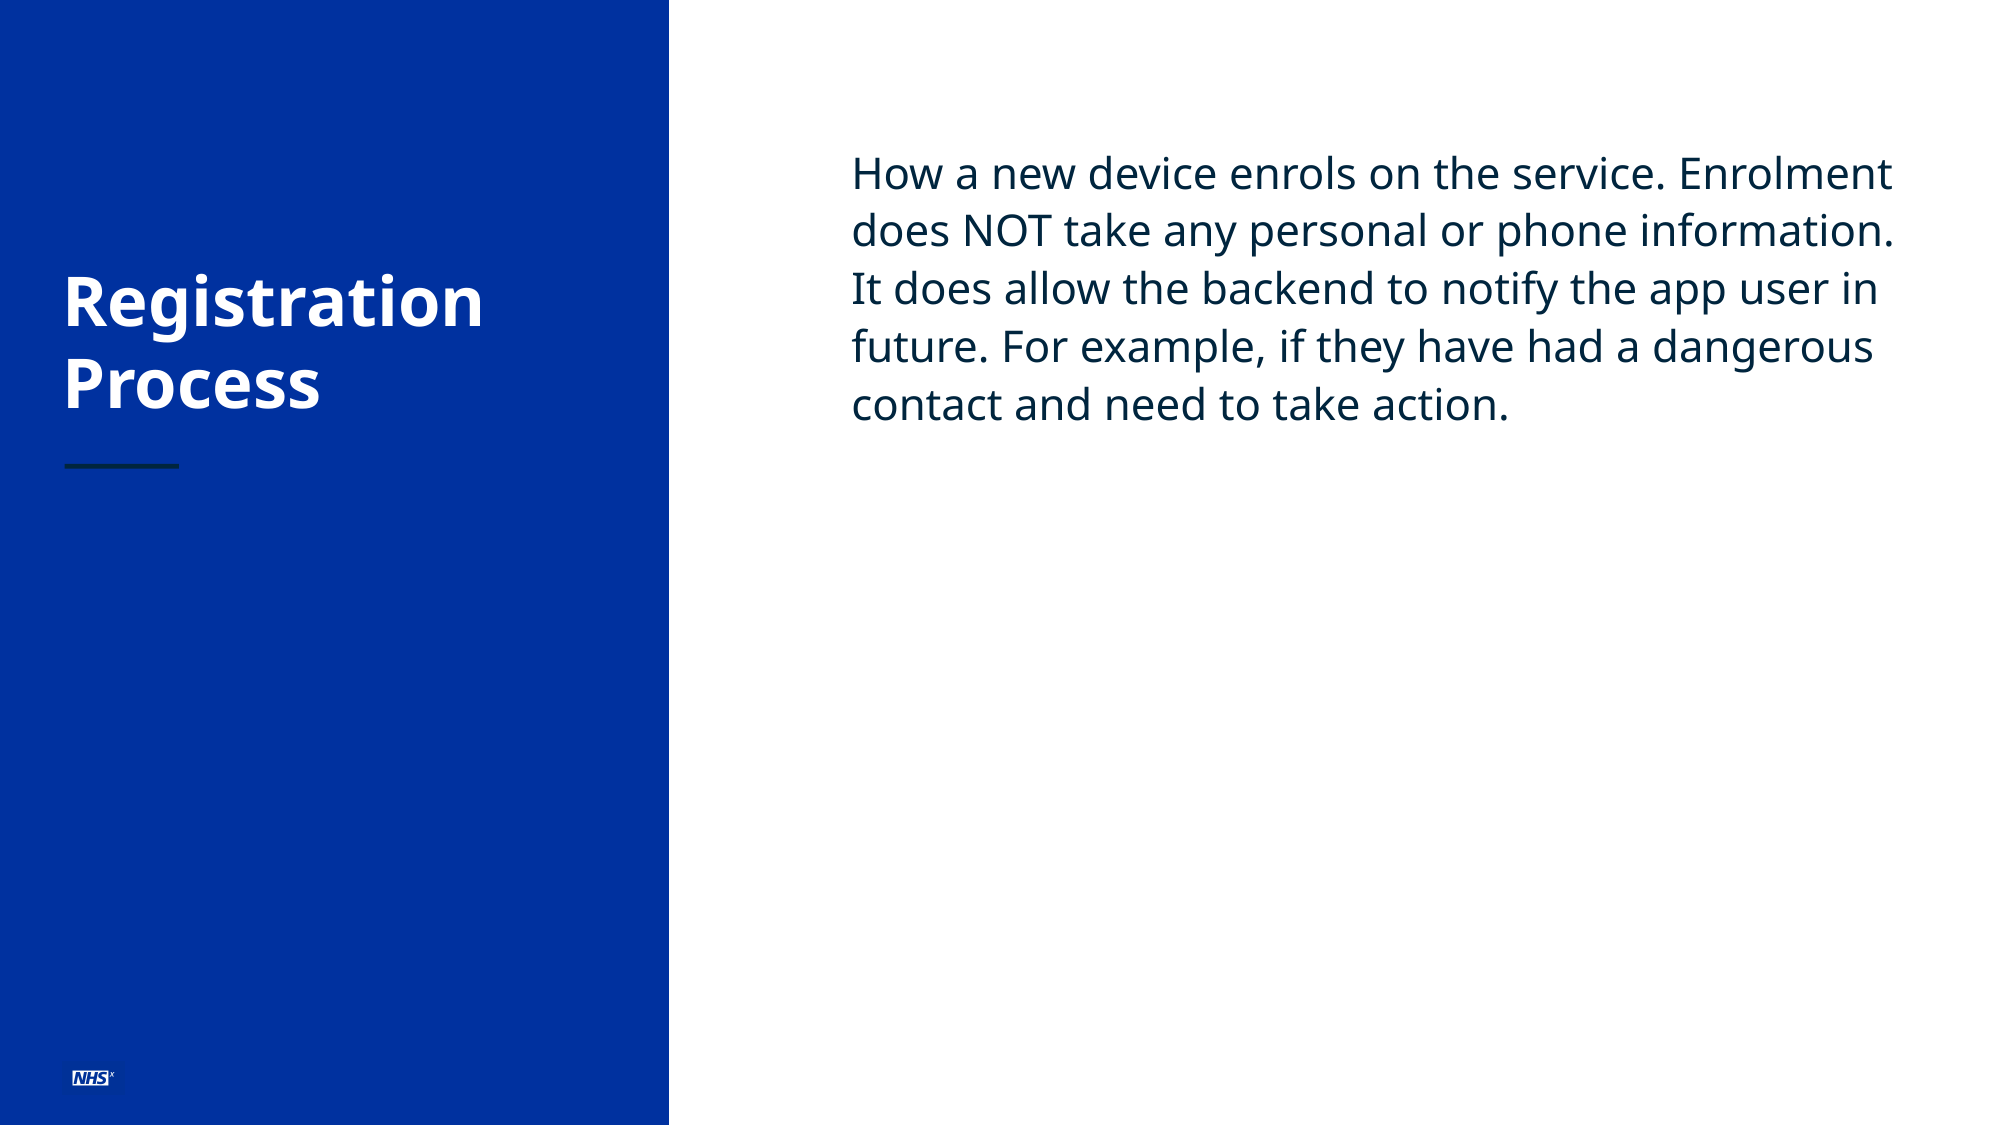

# Registration Process
How a new device enrols on the service. Enrolment does NOT take any personal or phone information. It does allow the backend to notify the app user in future. For example, if they have had a dangerous contact and need to take action.